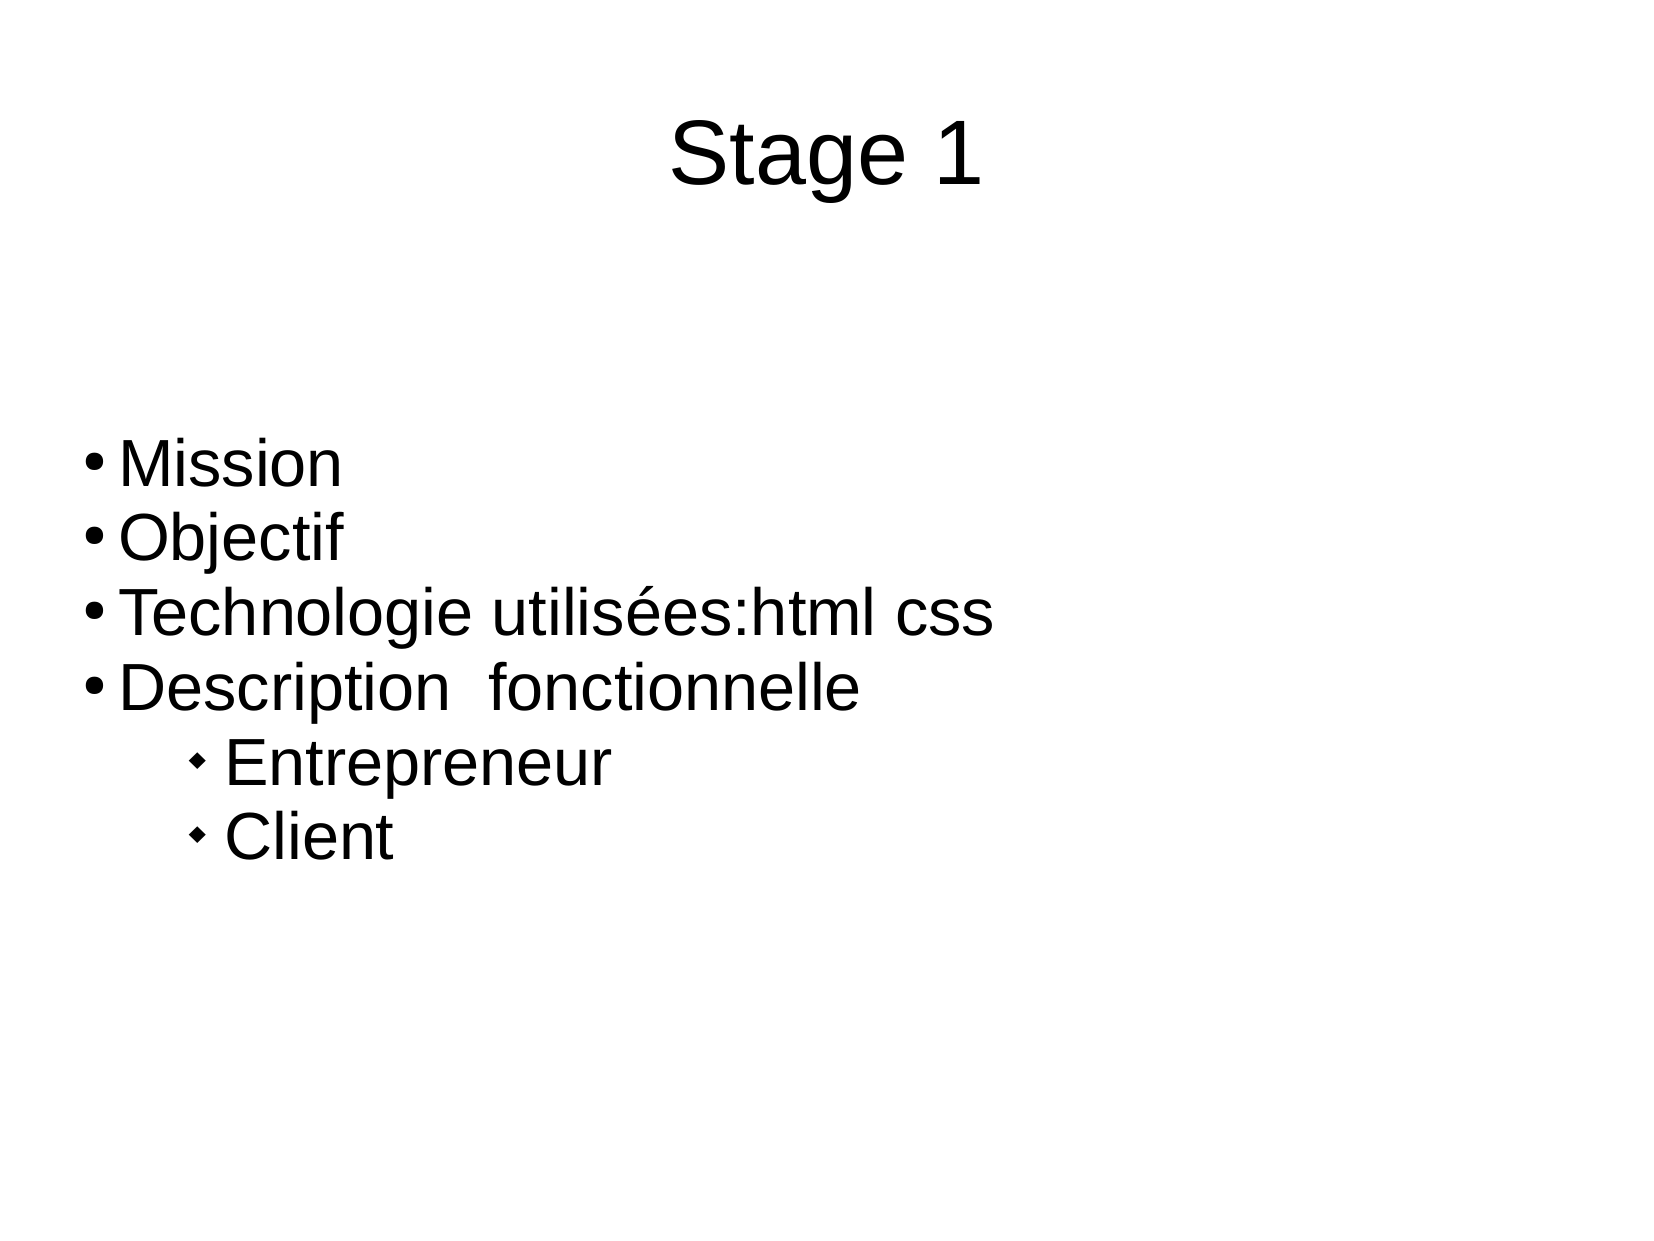

# Stage 1
Mission
Objectif
Technologie utilisées:html css
Description fonctionnelle
Entrepreneur
Client